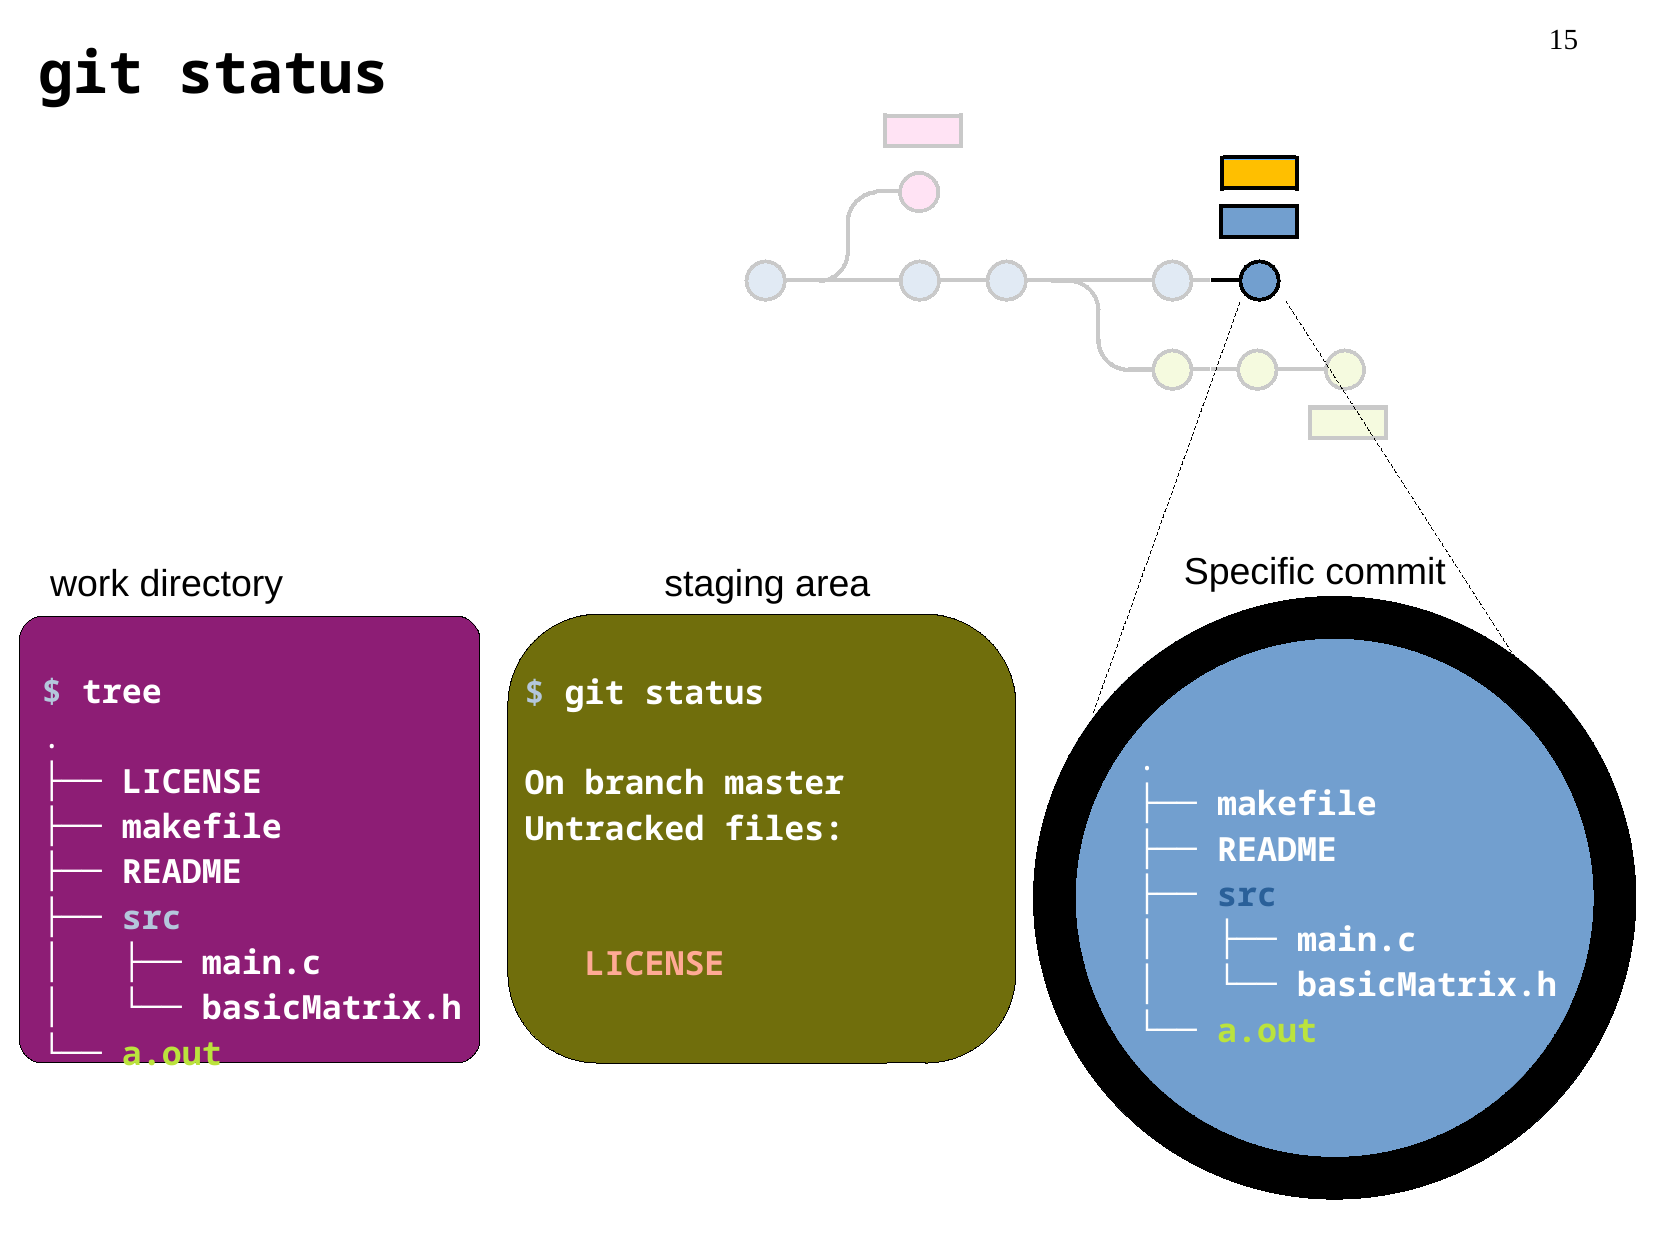

git status
15
Specific commit
work directory
staging area
$ tree
.
├── LICENSE
├── makefile
├── README
├── src
│   ├── main.c
│   └── basicMatrix.h
└── a.out
$ git status
On branch master
Untracked files:
 LICENSE
.
├── makefile
├── README
├── src
│   ├── main.c
│   └── basicMatrix.h
└── a.out